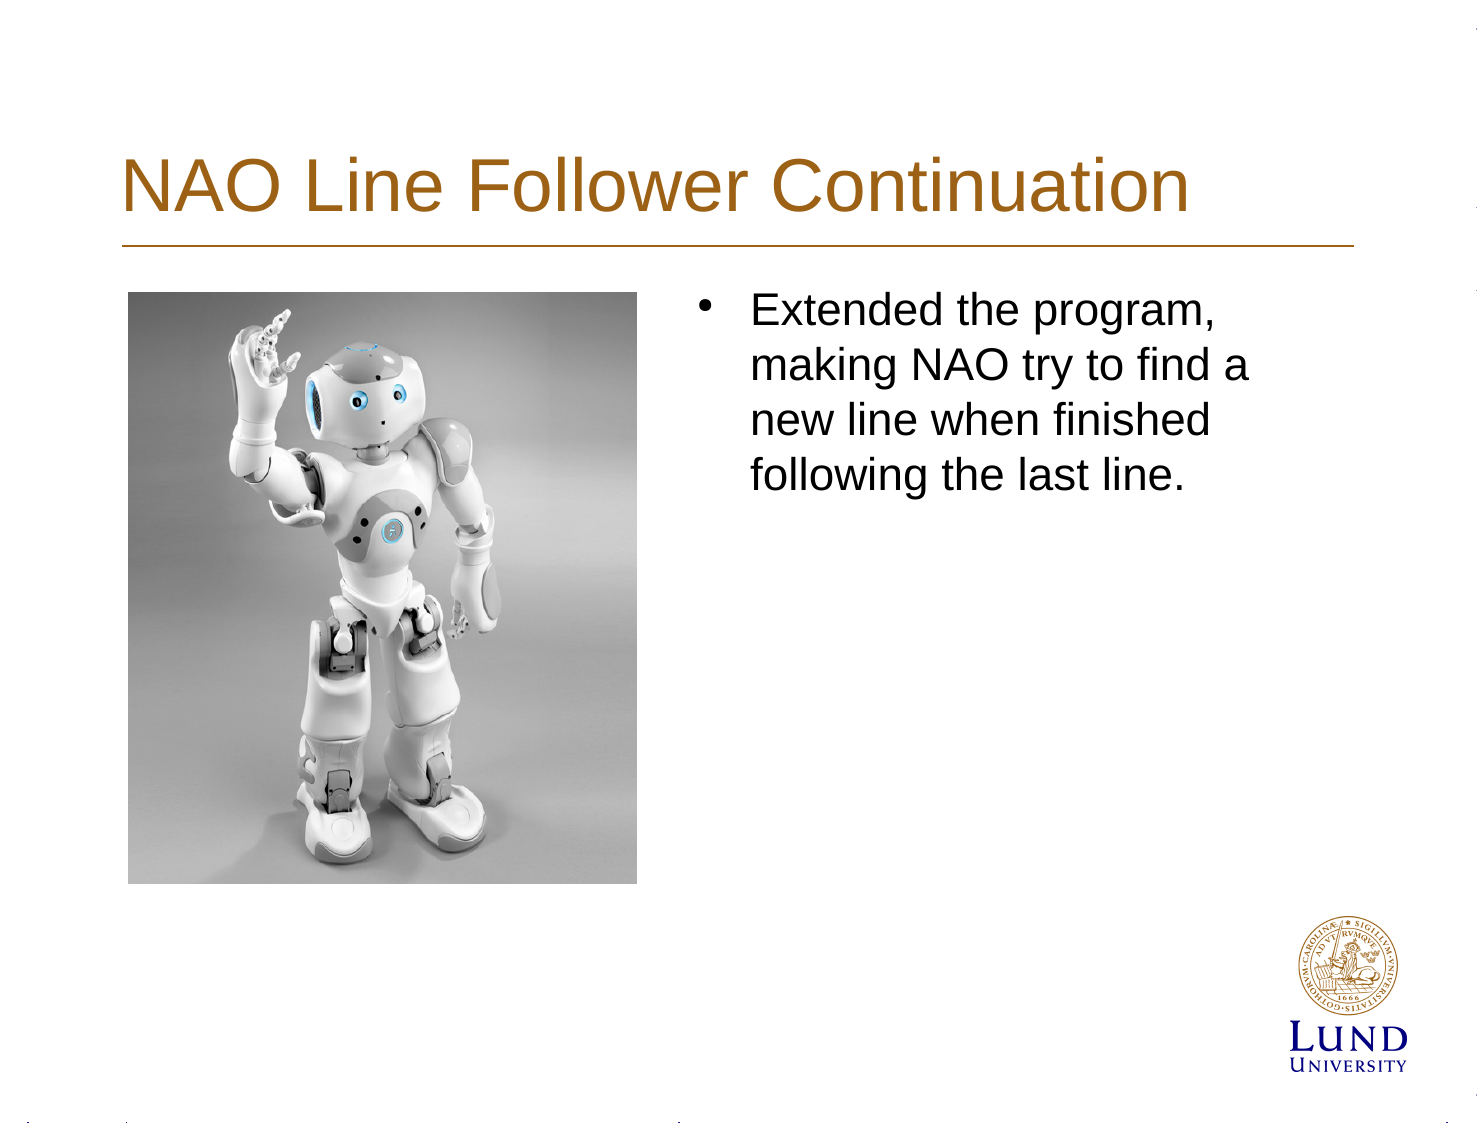

# NAO Line Follower Continuation
Extended the program, making NAO try to find a new line when finished following the last line.